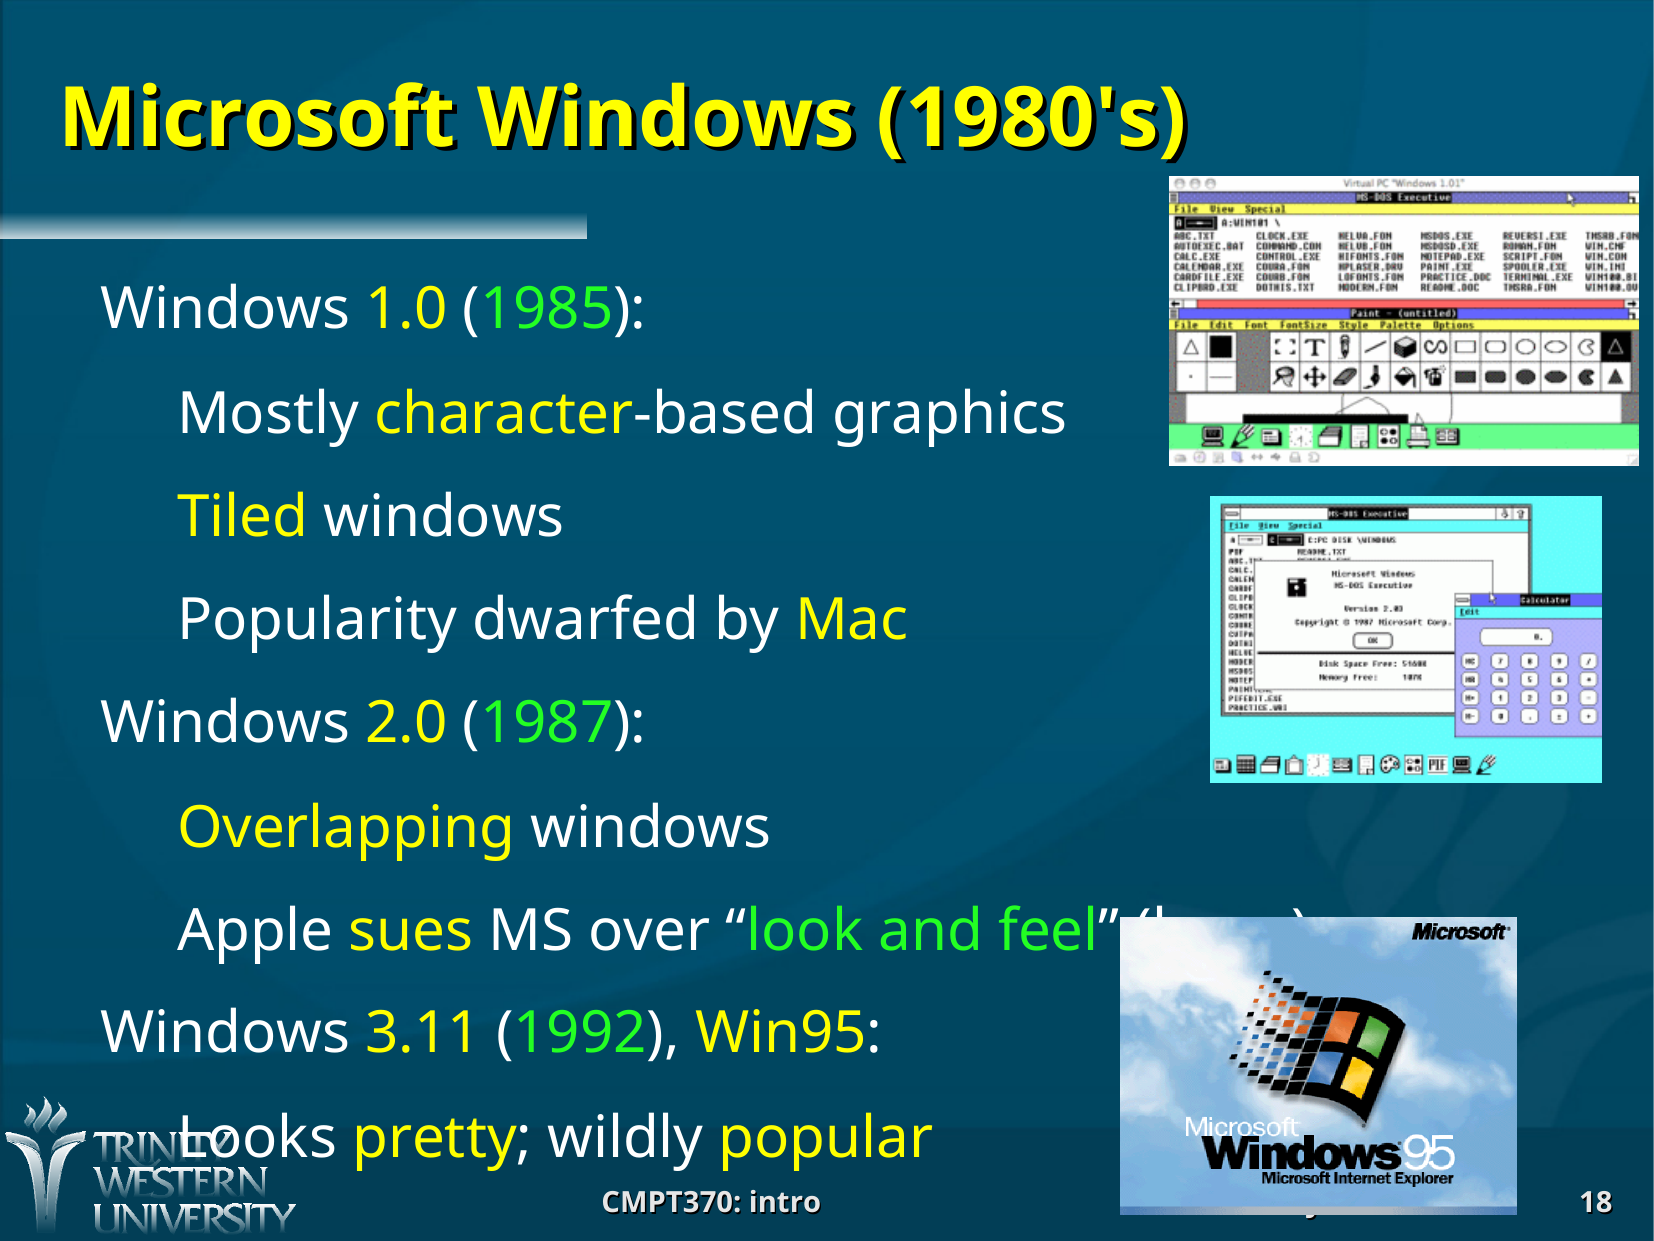

# Microsoft Windows (1980's)
Windows 1.0 (1985):
Mostly character-based graphics
Tiled windows
Popularity dwarfed by Mac
Windows 2.0 (1987):
Overlapping windows
Apple sues MS over “look and feel” (loses)
Windows 3.11 (1992), Win95:
Looks pretty; wildly popular
CMPT370: intro
9 Jan 2007
18